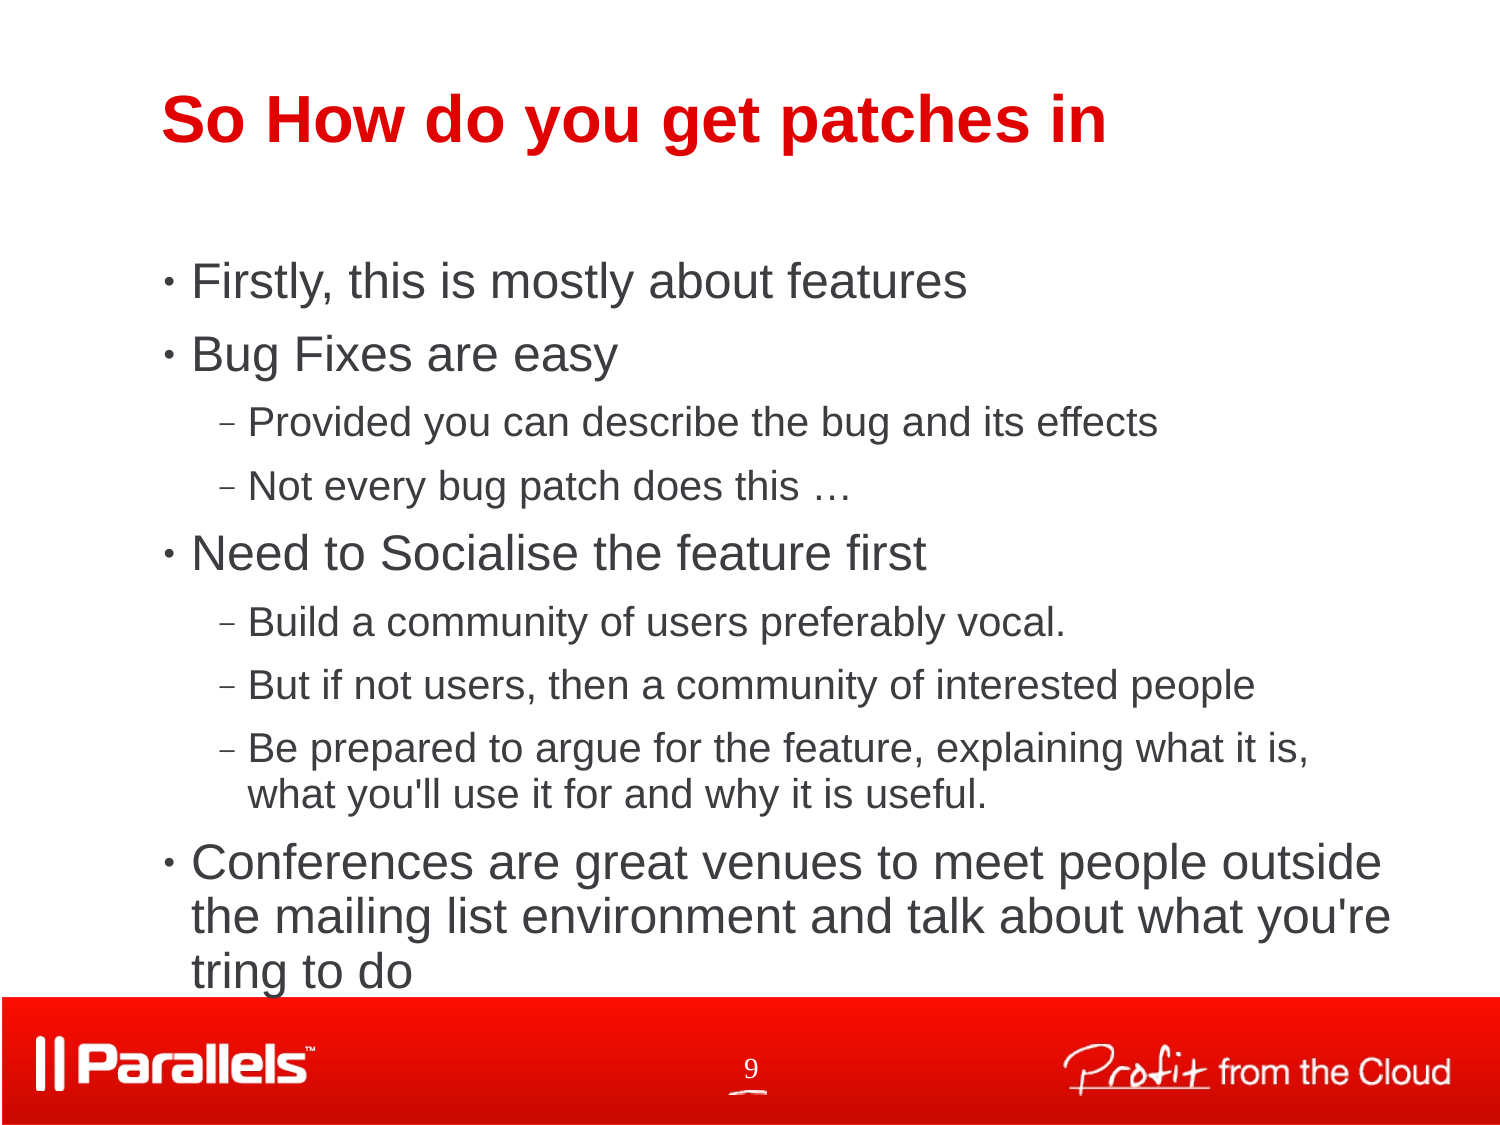

# So How do you get patches in
Firstly, this is mostly about features
Bug Fixes are easy
Provided you can describe the bug and its effects
Not every bug patch does this …
Need to Socialise the feature first
Build a community of users preferably vocal.
But if not users, then a community of interested people
Be prepared to argue for the feature, explaining what it is, what you'll use it for and why it is useful.
Conferences are great venues to meet people outside the mailing list environment and talk about what you're tring to do